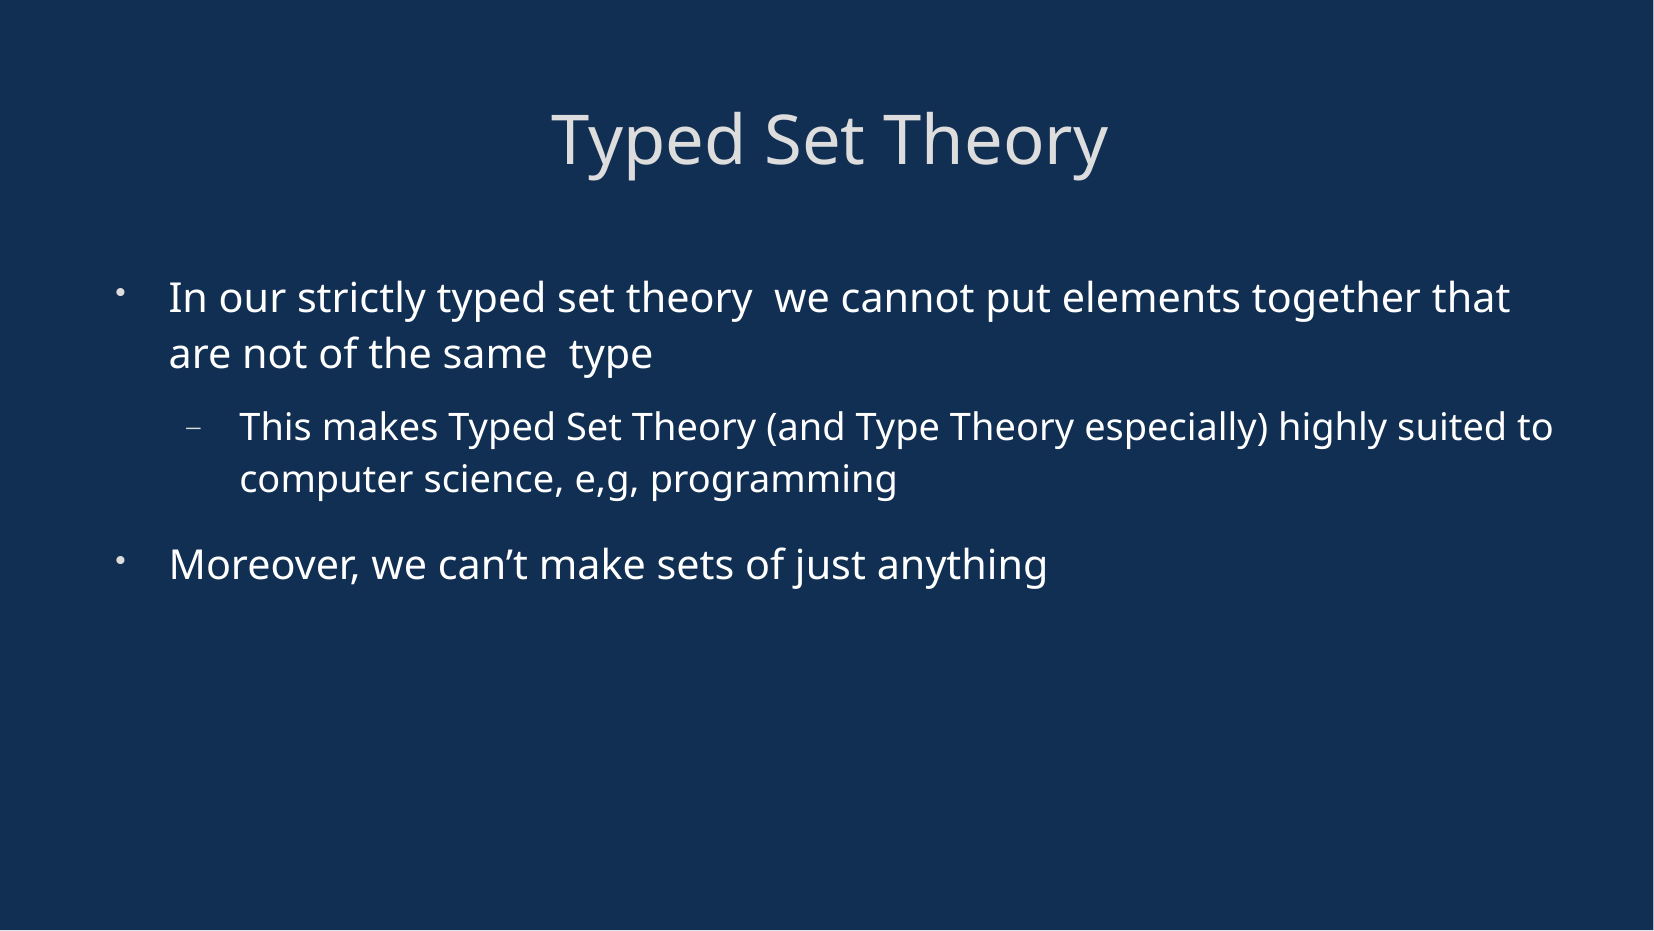

# Typed Set Theory
In our strictly typed set theory we cannot put elements together that are not of the same type
This makes Typed Set Theory (and Type Theory especially) highly suited to computer science, e,g, programming
Moreover, we can’t make sets of just anything